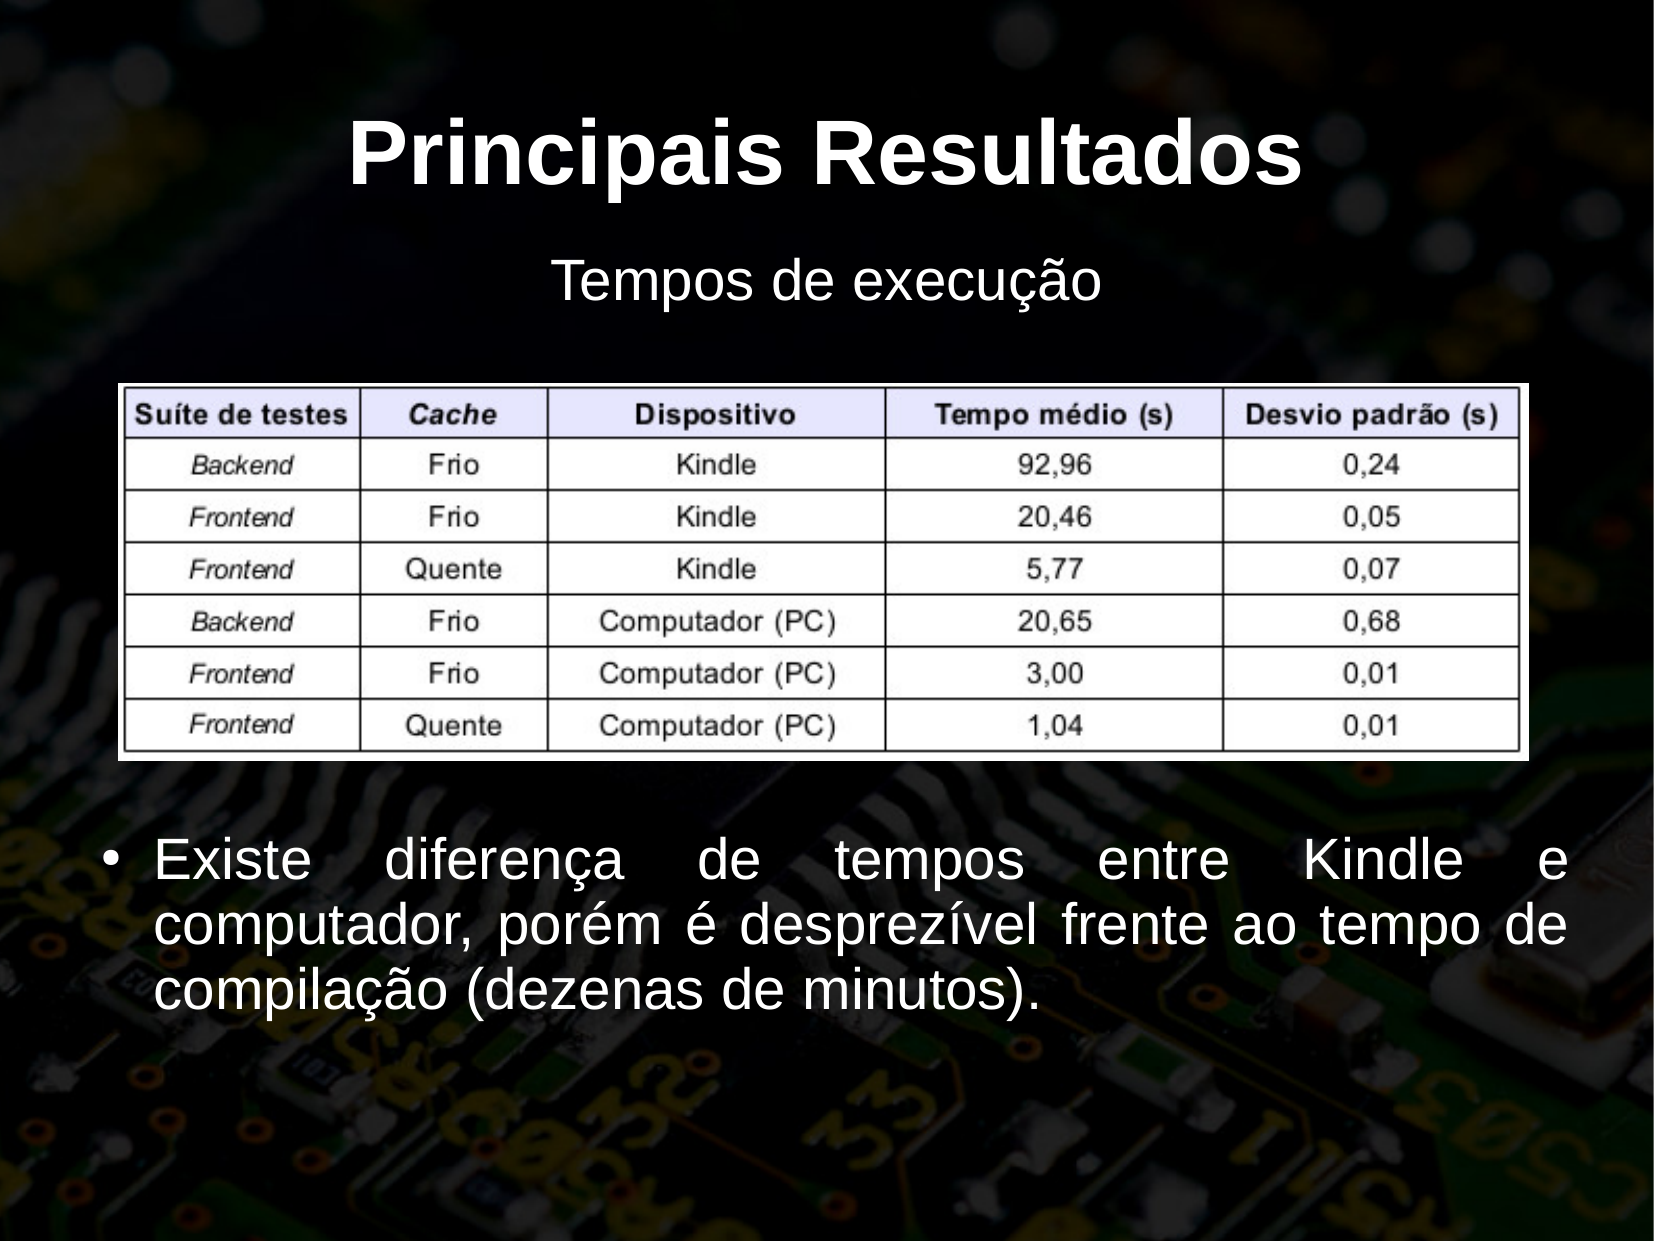

# Principais Resultados
Tempos de execução
Existe diferença de tempos entre Kindle e computador, porém é desprezível frente ao tempo de compilação (dezenas de minutos).